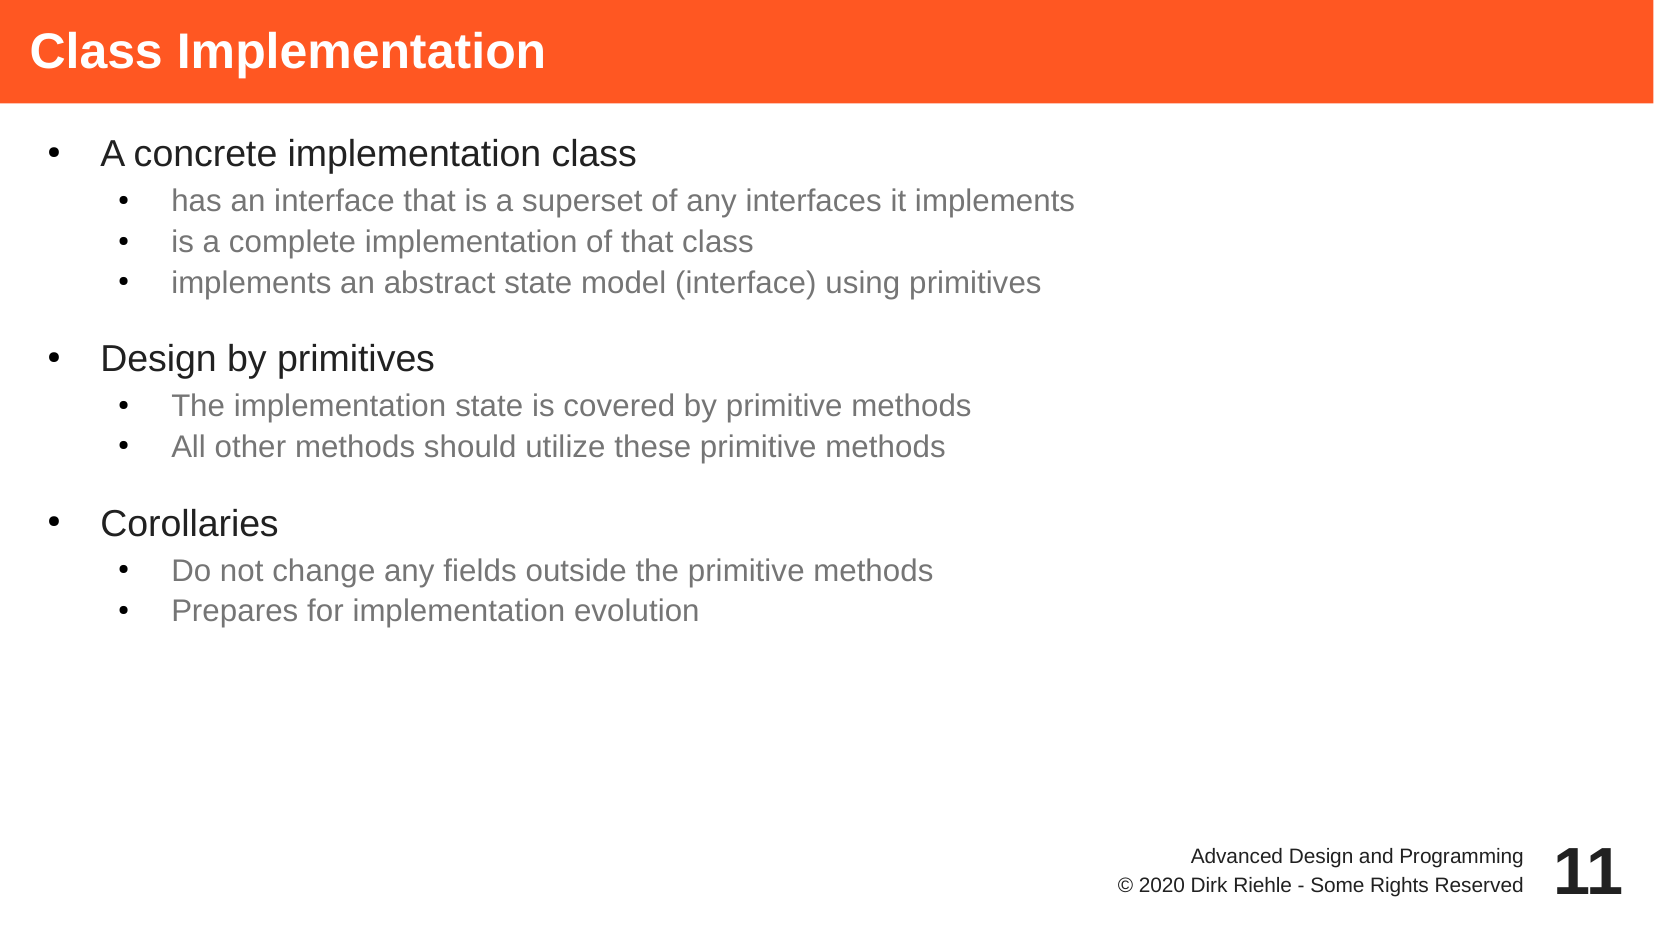

# Class Implementation
A concrete implementation class
has an interface that is a superset of any interfaces it implements
is a complete implementation of that class
implements an abstract state model (interface) using primitives
Design by primitives
The implementation state is covered by primitive methods
All other methods should utilize these primitive methods
Corollaries
Do not change any fields outside the primitive methods
Prepares for implementation evolution
Advanced Design and Programming
11
© 2020 Dirk Riehle - Some Rights Reserved